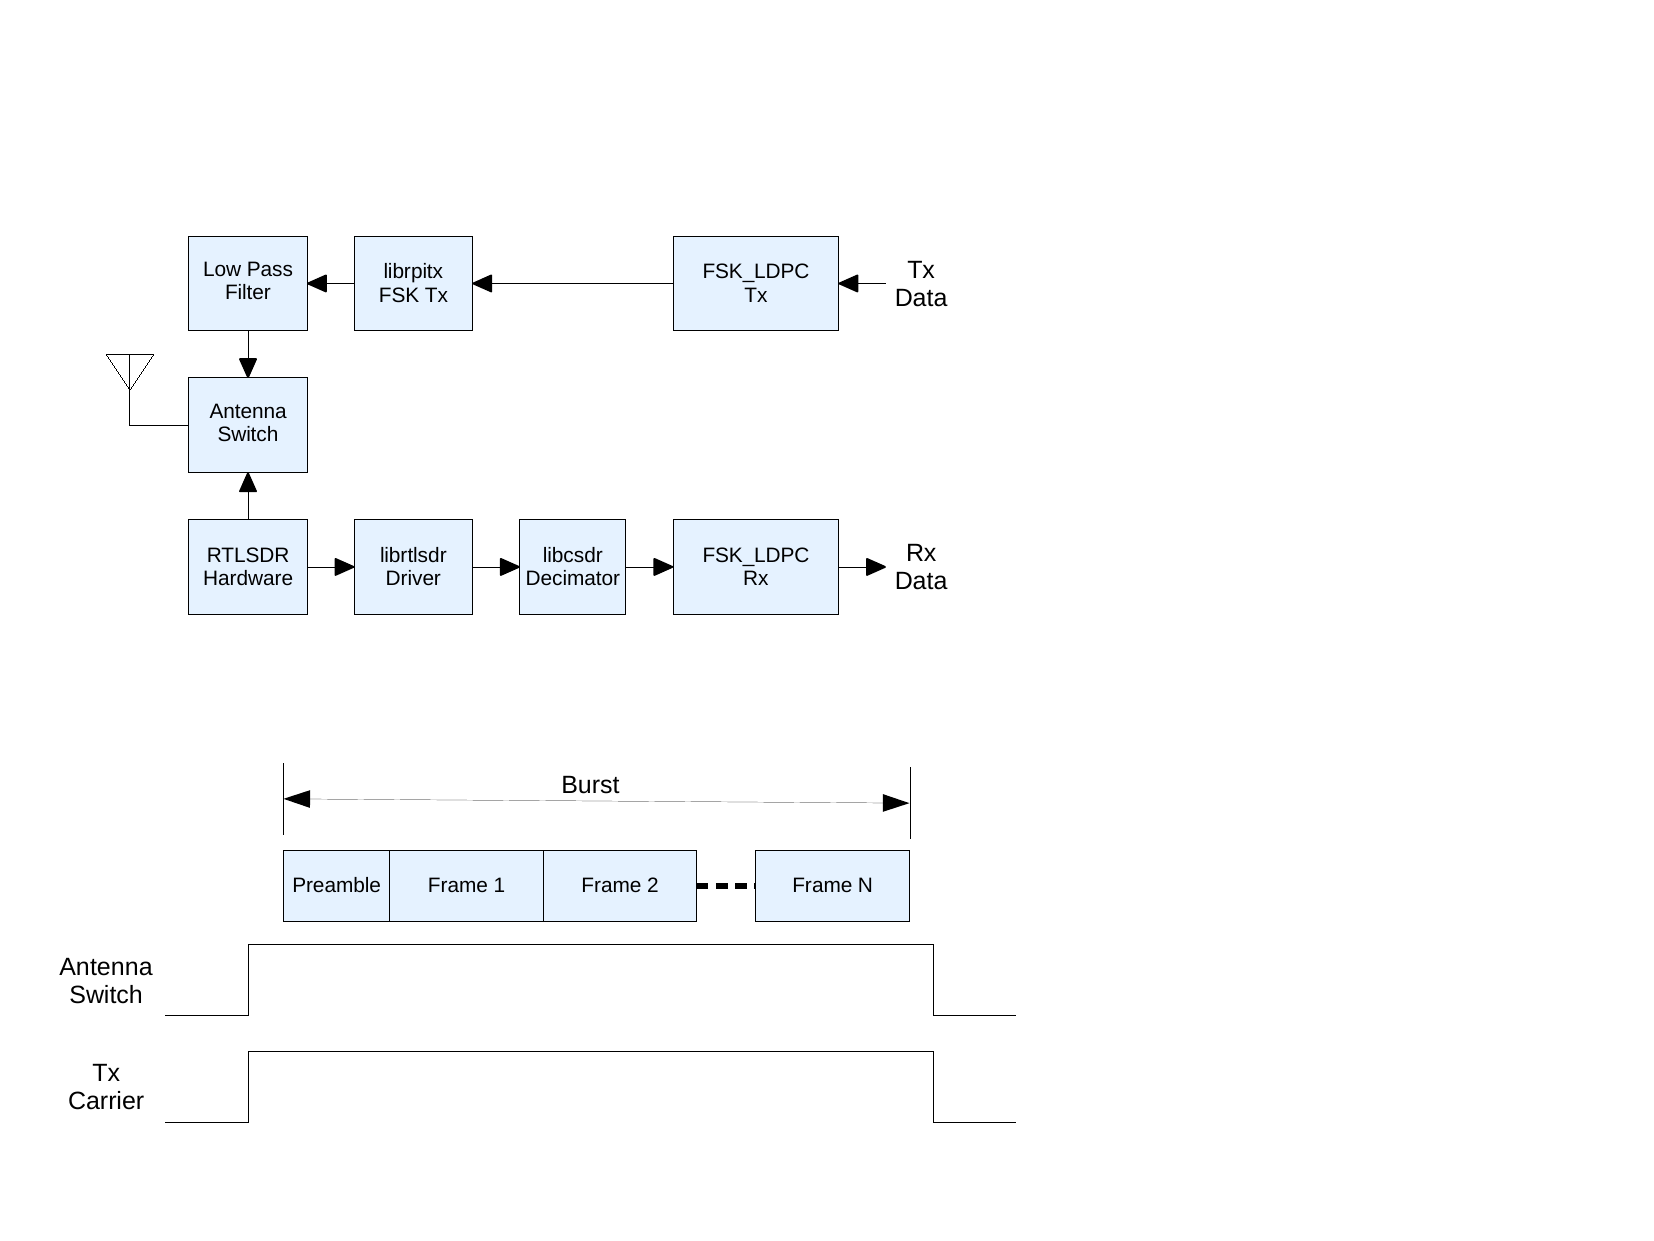

Low Pass
Filter
librpitx
FSK Tx
FSK_LDPC
Tx
Tx
Data
Antenna
Switch
RTLSDR
Hardware
librtlsdr
Driver
libcsdr
Decimator
FSK_LDPC
Rx
Rx
Data
Burst
Preamble
Frame 1
Frame 2
Frame N
Antenna Switch
Tx
Carrier